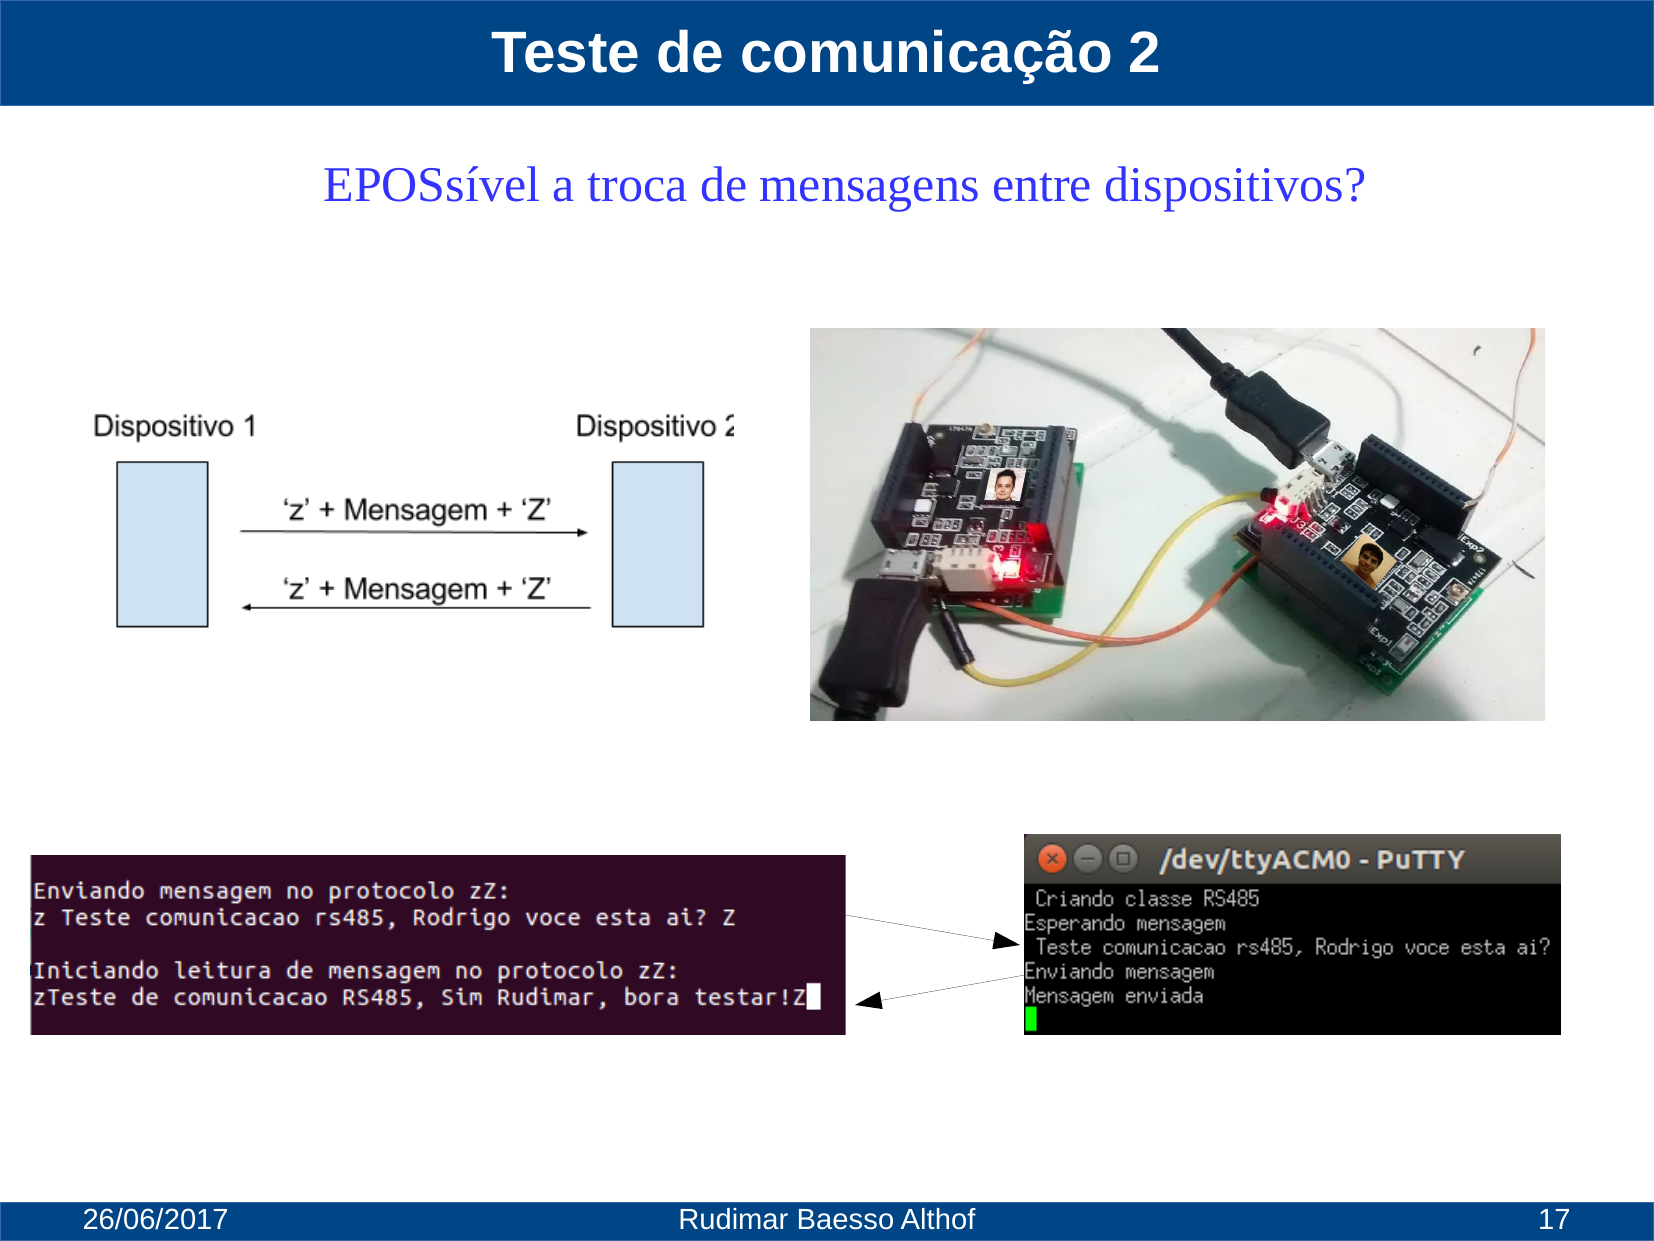

# Teste de comunicação 2
EPOSsível a troca de mensagens entre dispositivos?
26/06/2017
Rudimar Baesso Althof
17